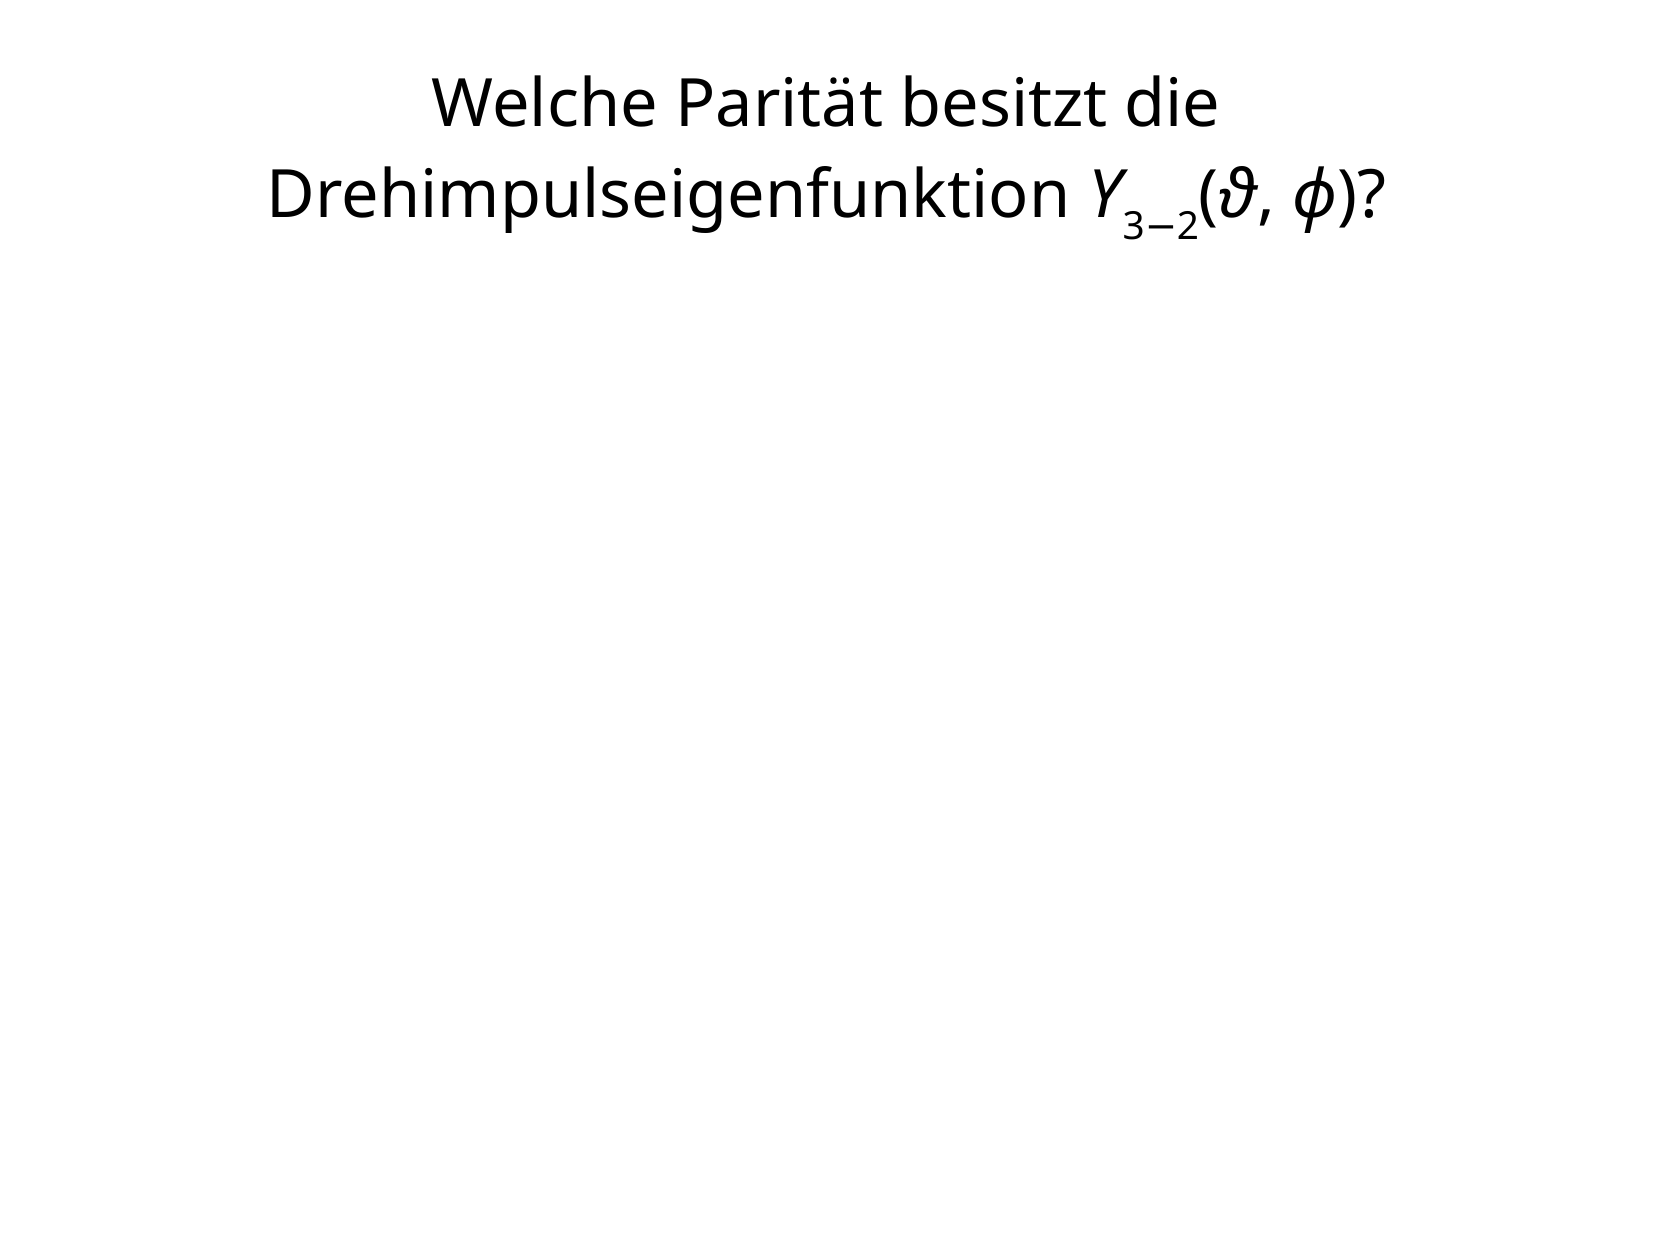

# Welche Parität besitzt die Drehimpulseigenfunktion Y3−2(ϑ, ϕ)?